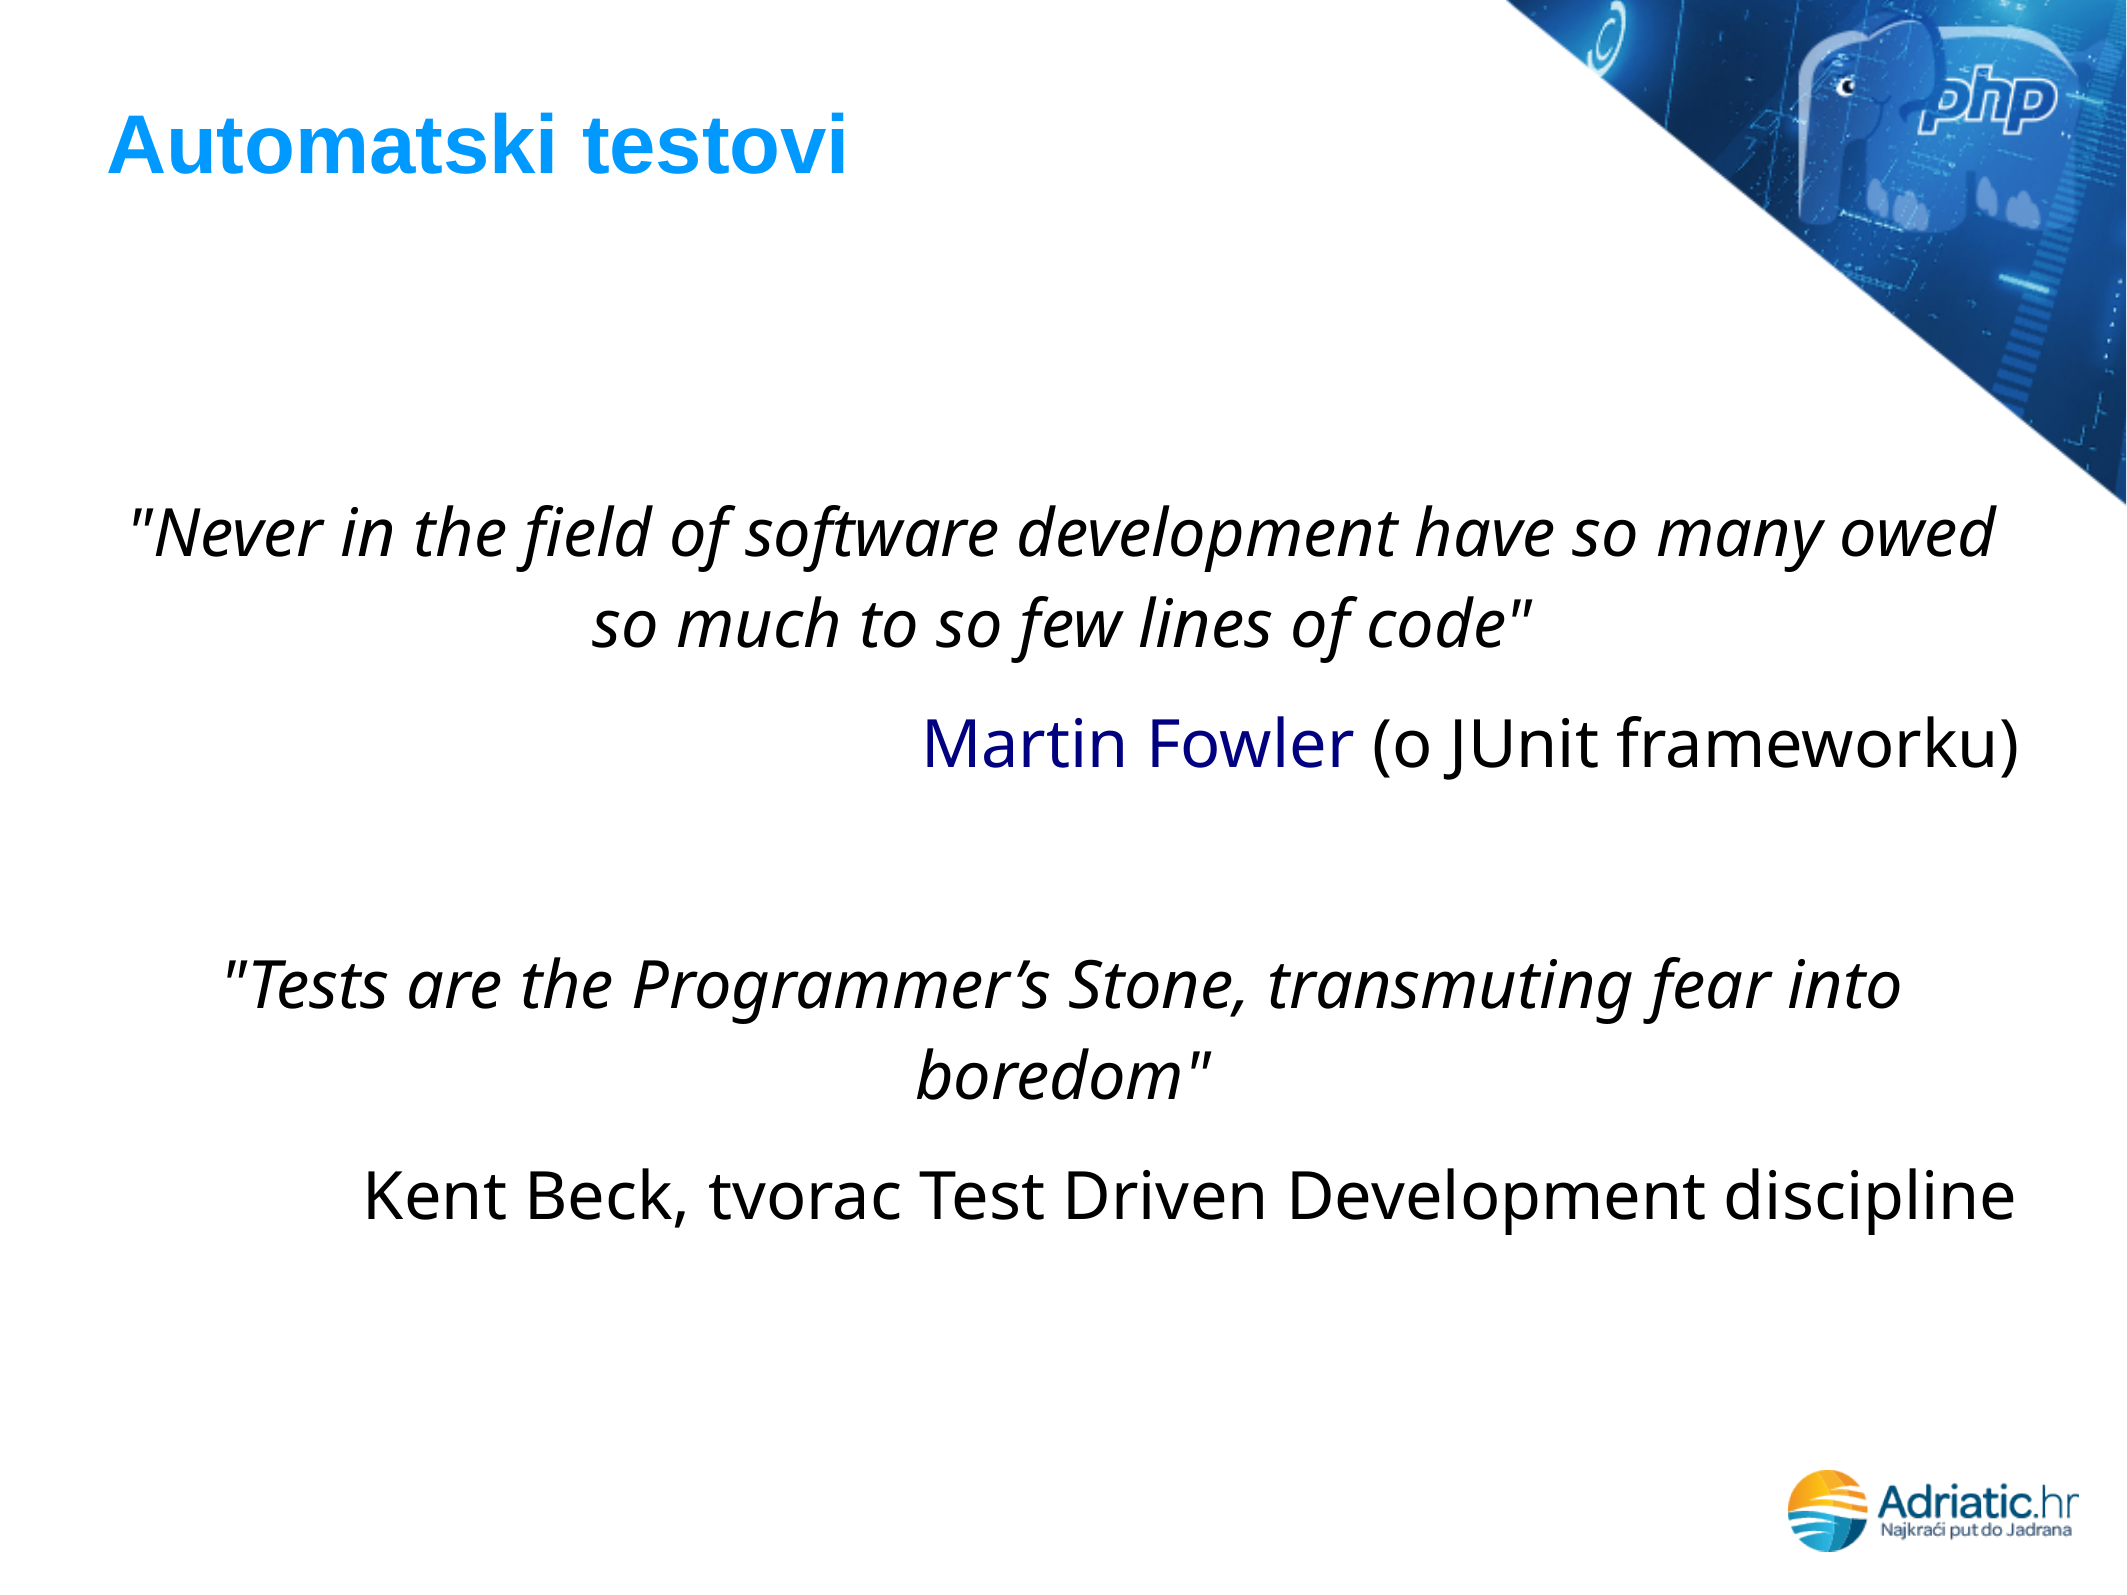

# Automatski testovi
"Never in the field of software development have so many owed so much to so few lines of code"
Martin Fowler (o JUnit frameworku)
"Tests are the Programmer’s Stone, transmuting fear into boredom"
Kent Beck, tvorac Test Driven Development discipline